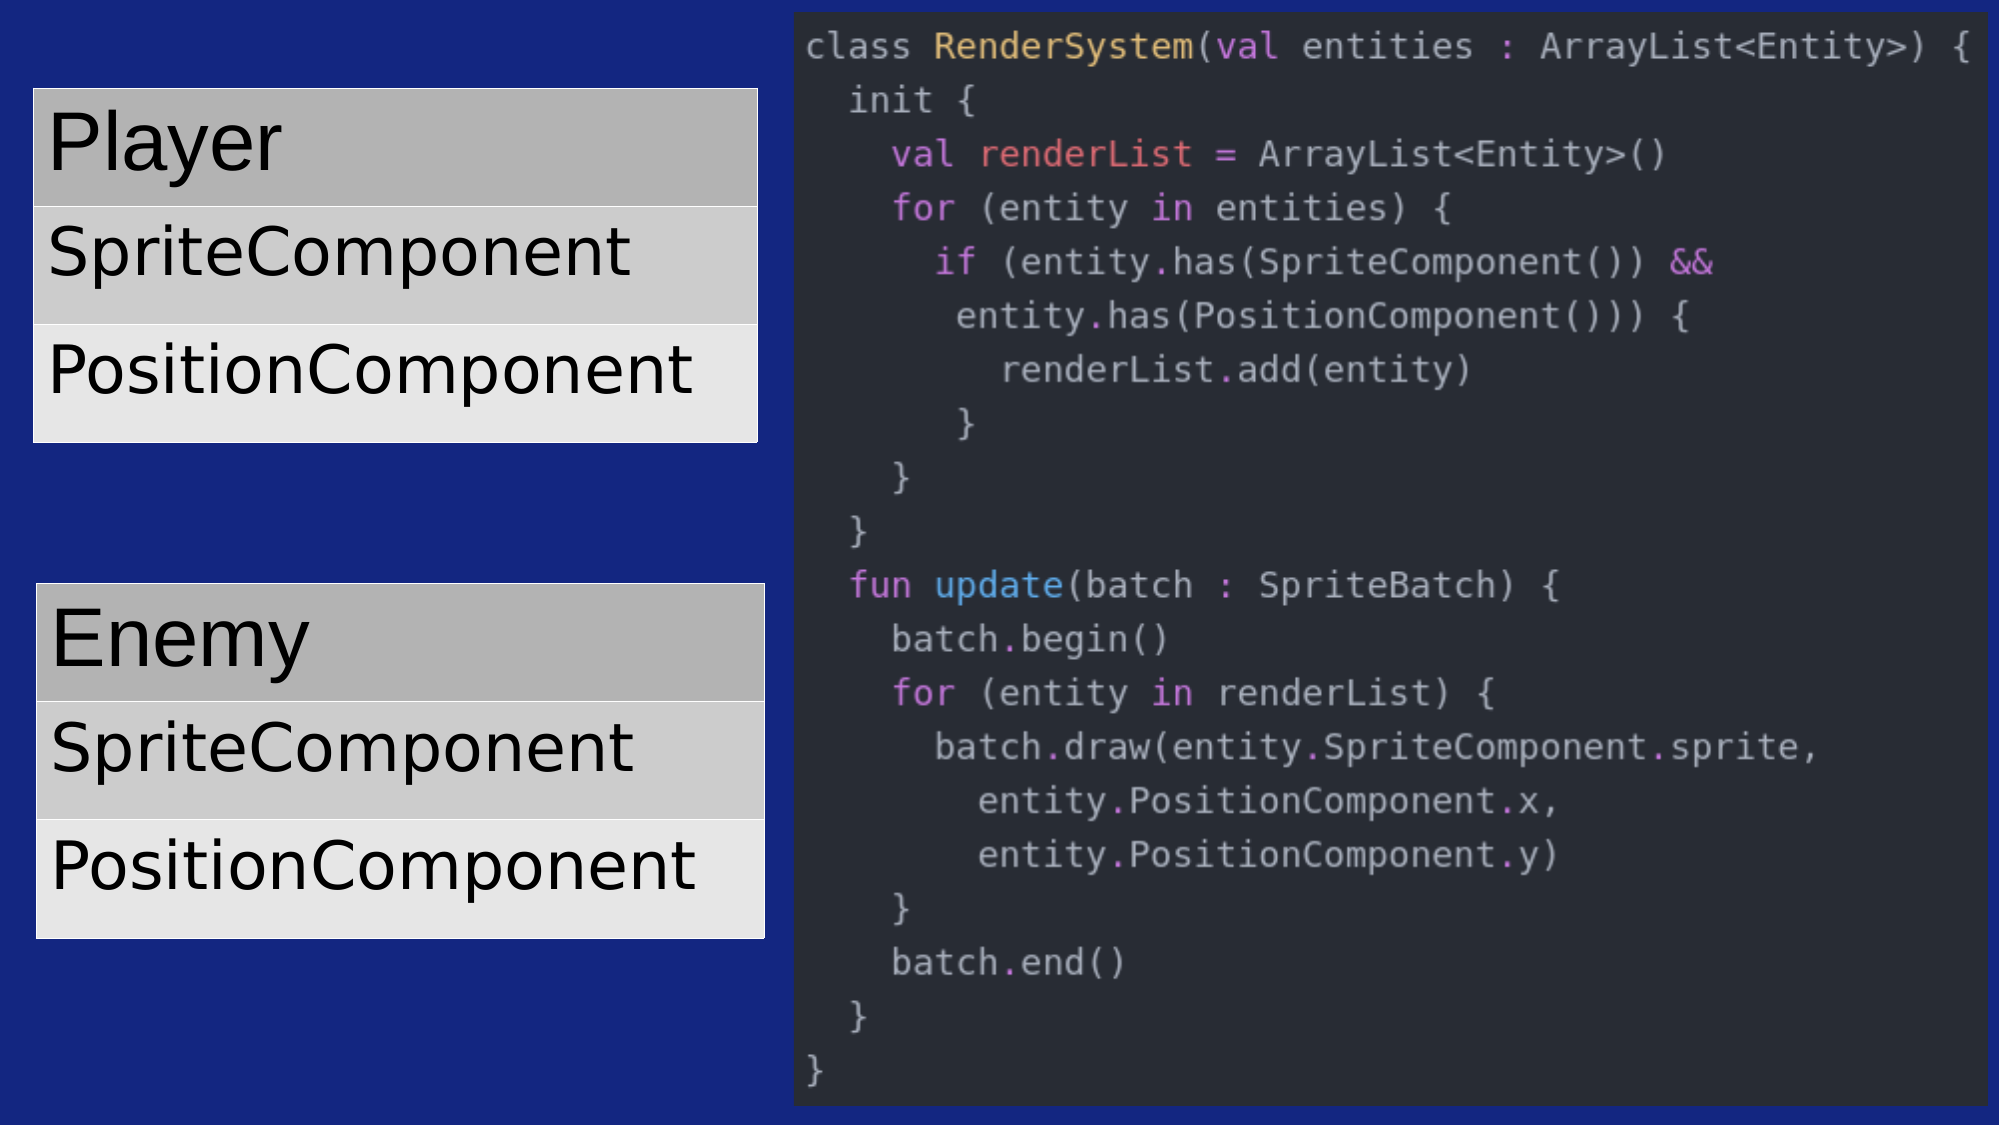

| Player |
| --- |
| SpriteComponent |
| PositionComponent |
| Enemy |
| --- |
| SpriteComponent |
| PositionComponent |